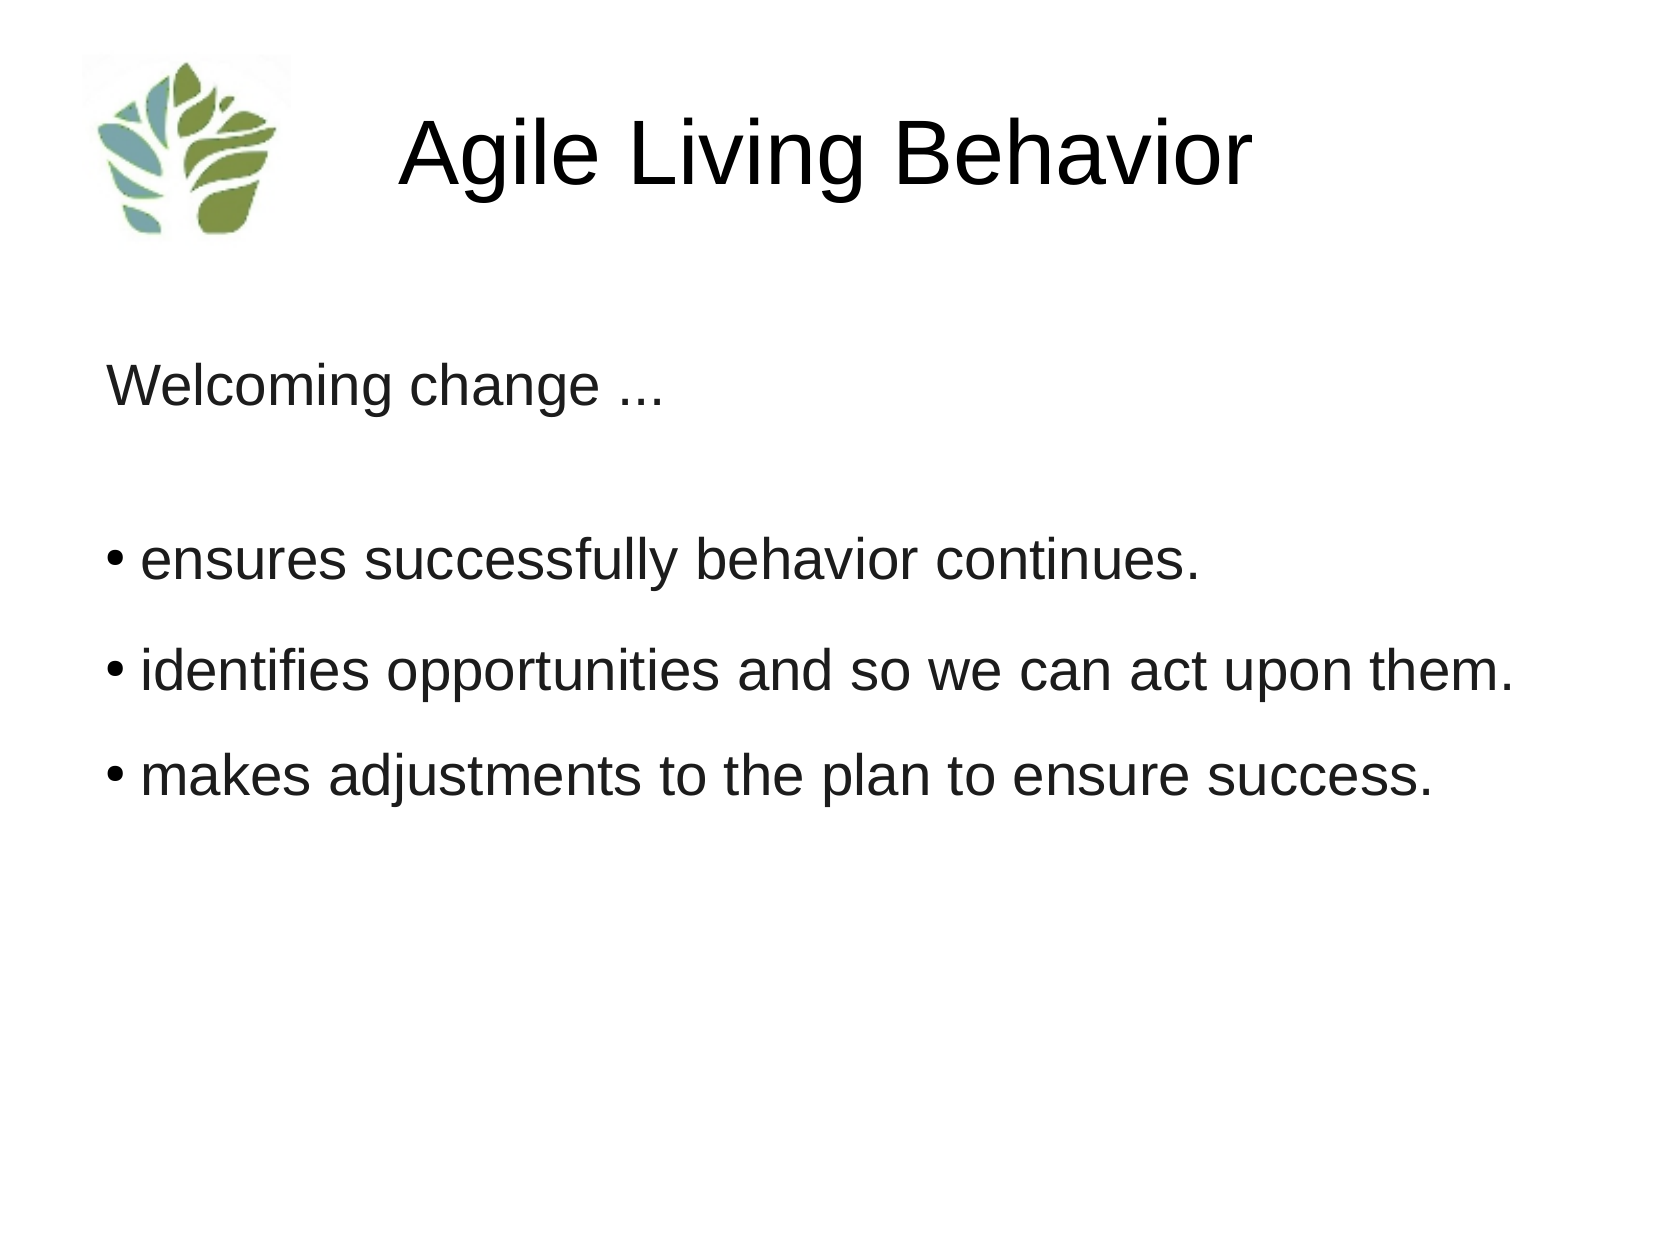

# Agile Living Behavior
 Welcoming change ...
ensures successfully behavior continues.
identifies opportunities and so we can act upon them.
makes adjustments to the plan to ensure success.